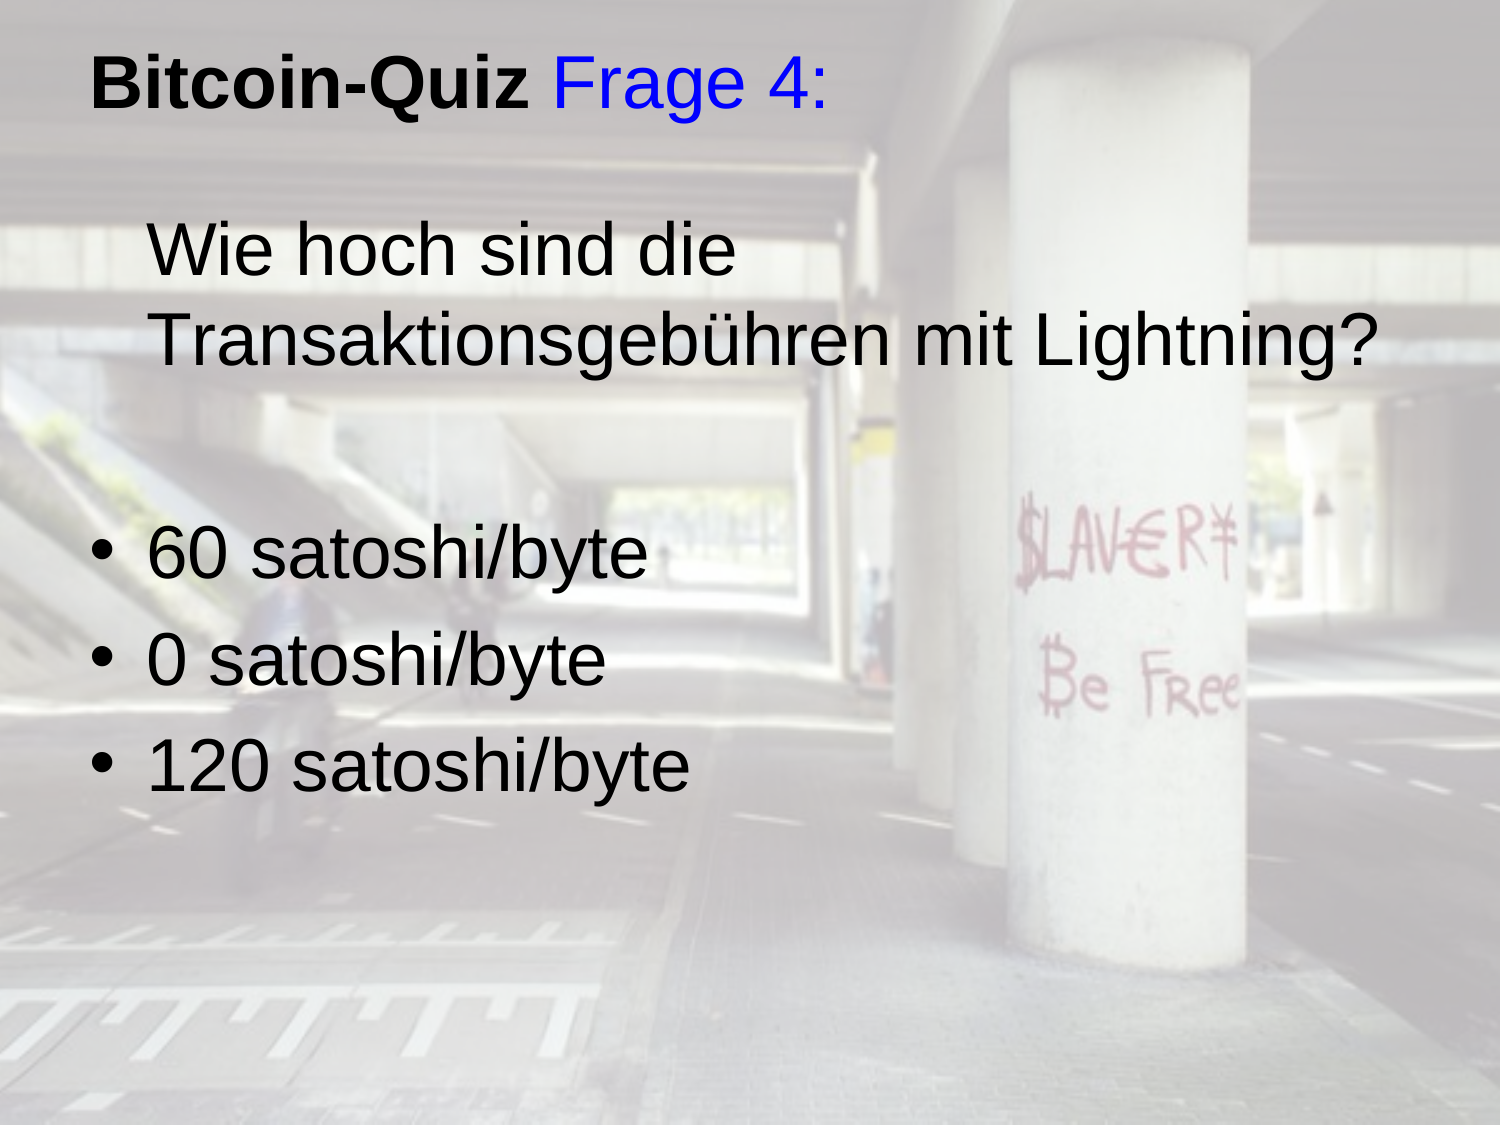

# Bitcoin-Quiz Frage 4:
Wie hoch sind die Transaktionsgebühren mit Lightning?
60 satoshi/byte
0 satoshi/byte
120 satoshi/byte